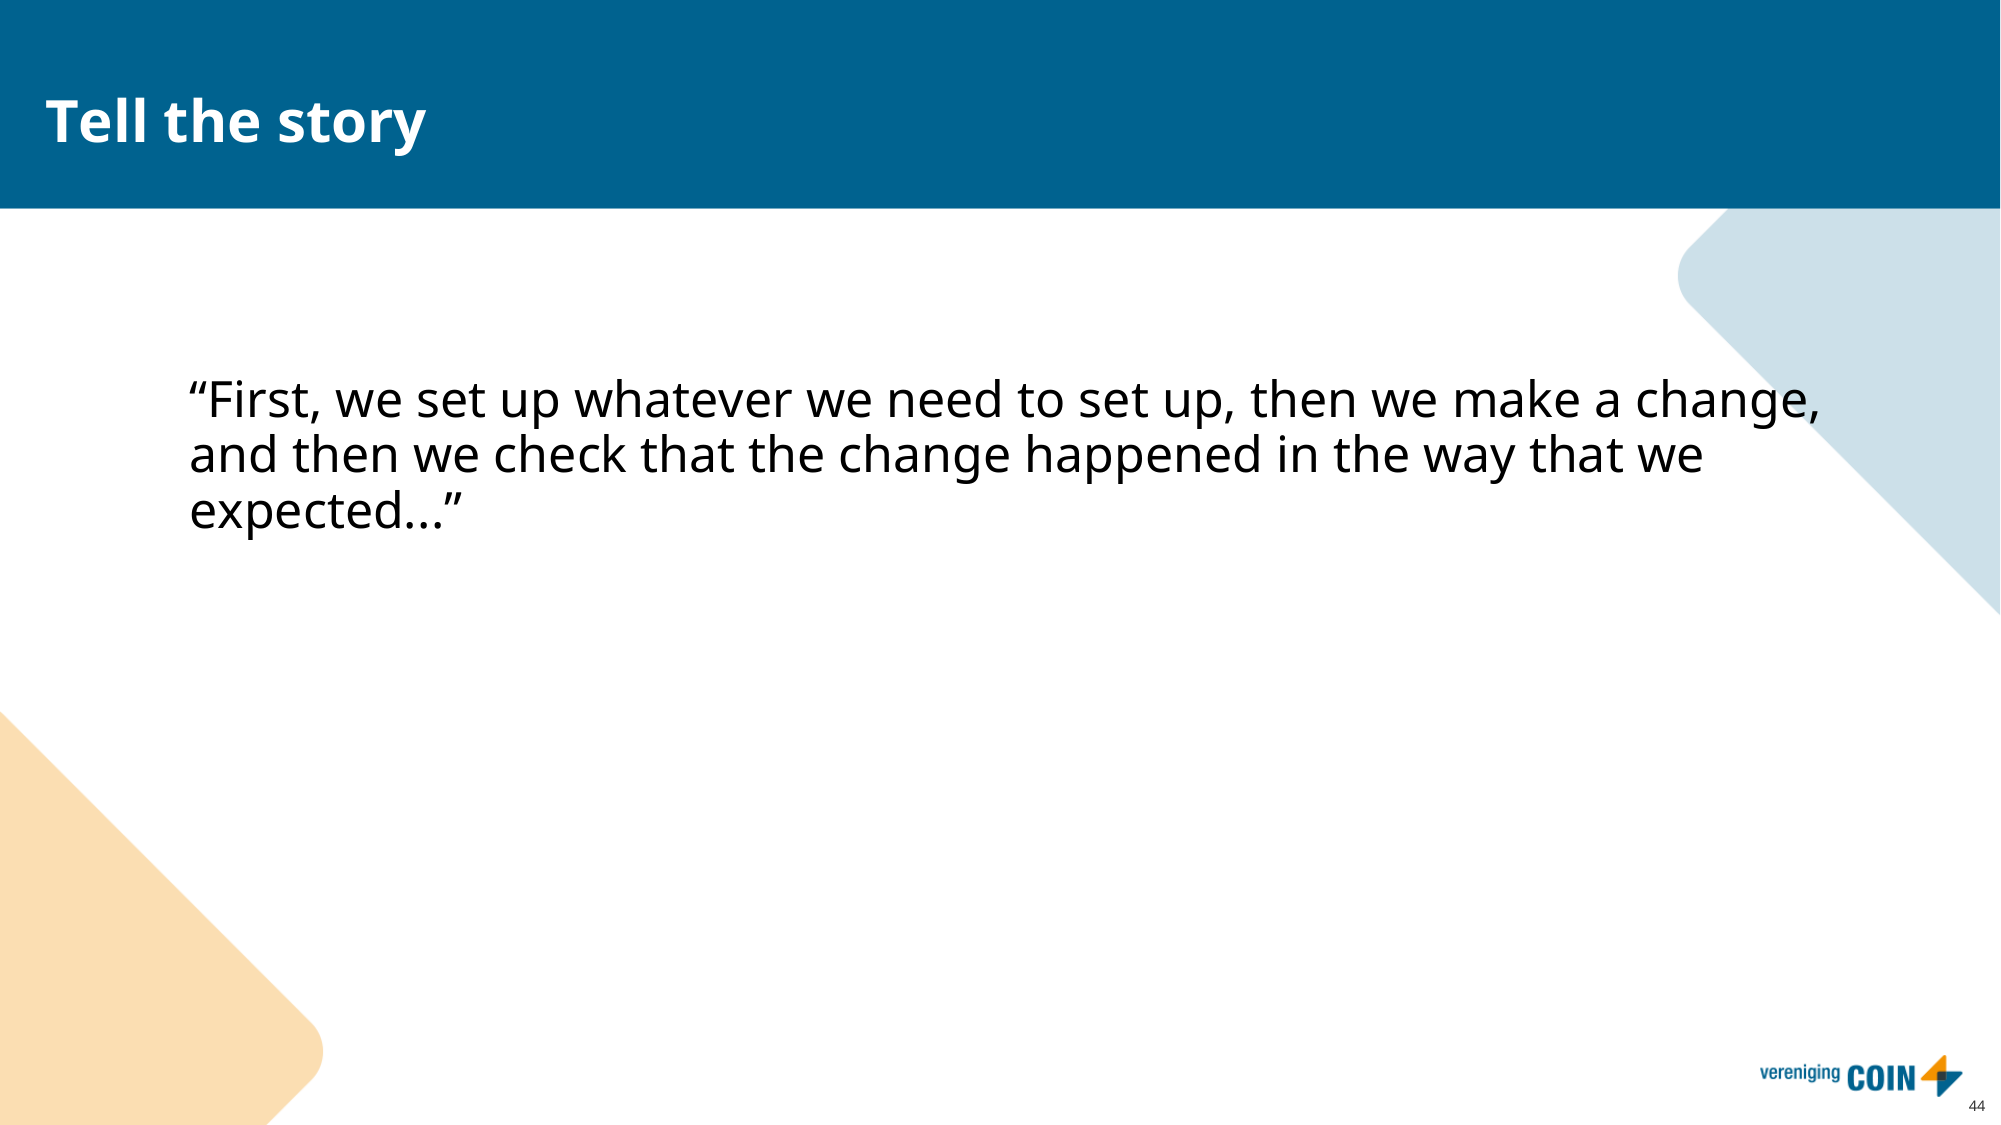

Tell the story
“First, we set up whatever we need to set up, then we make a change, and then we check that the change happened in the way that we expected...”